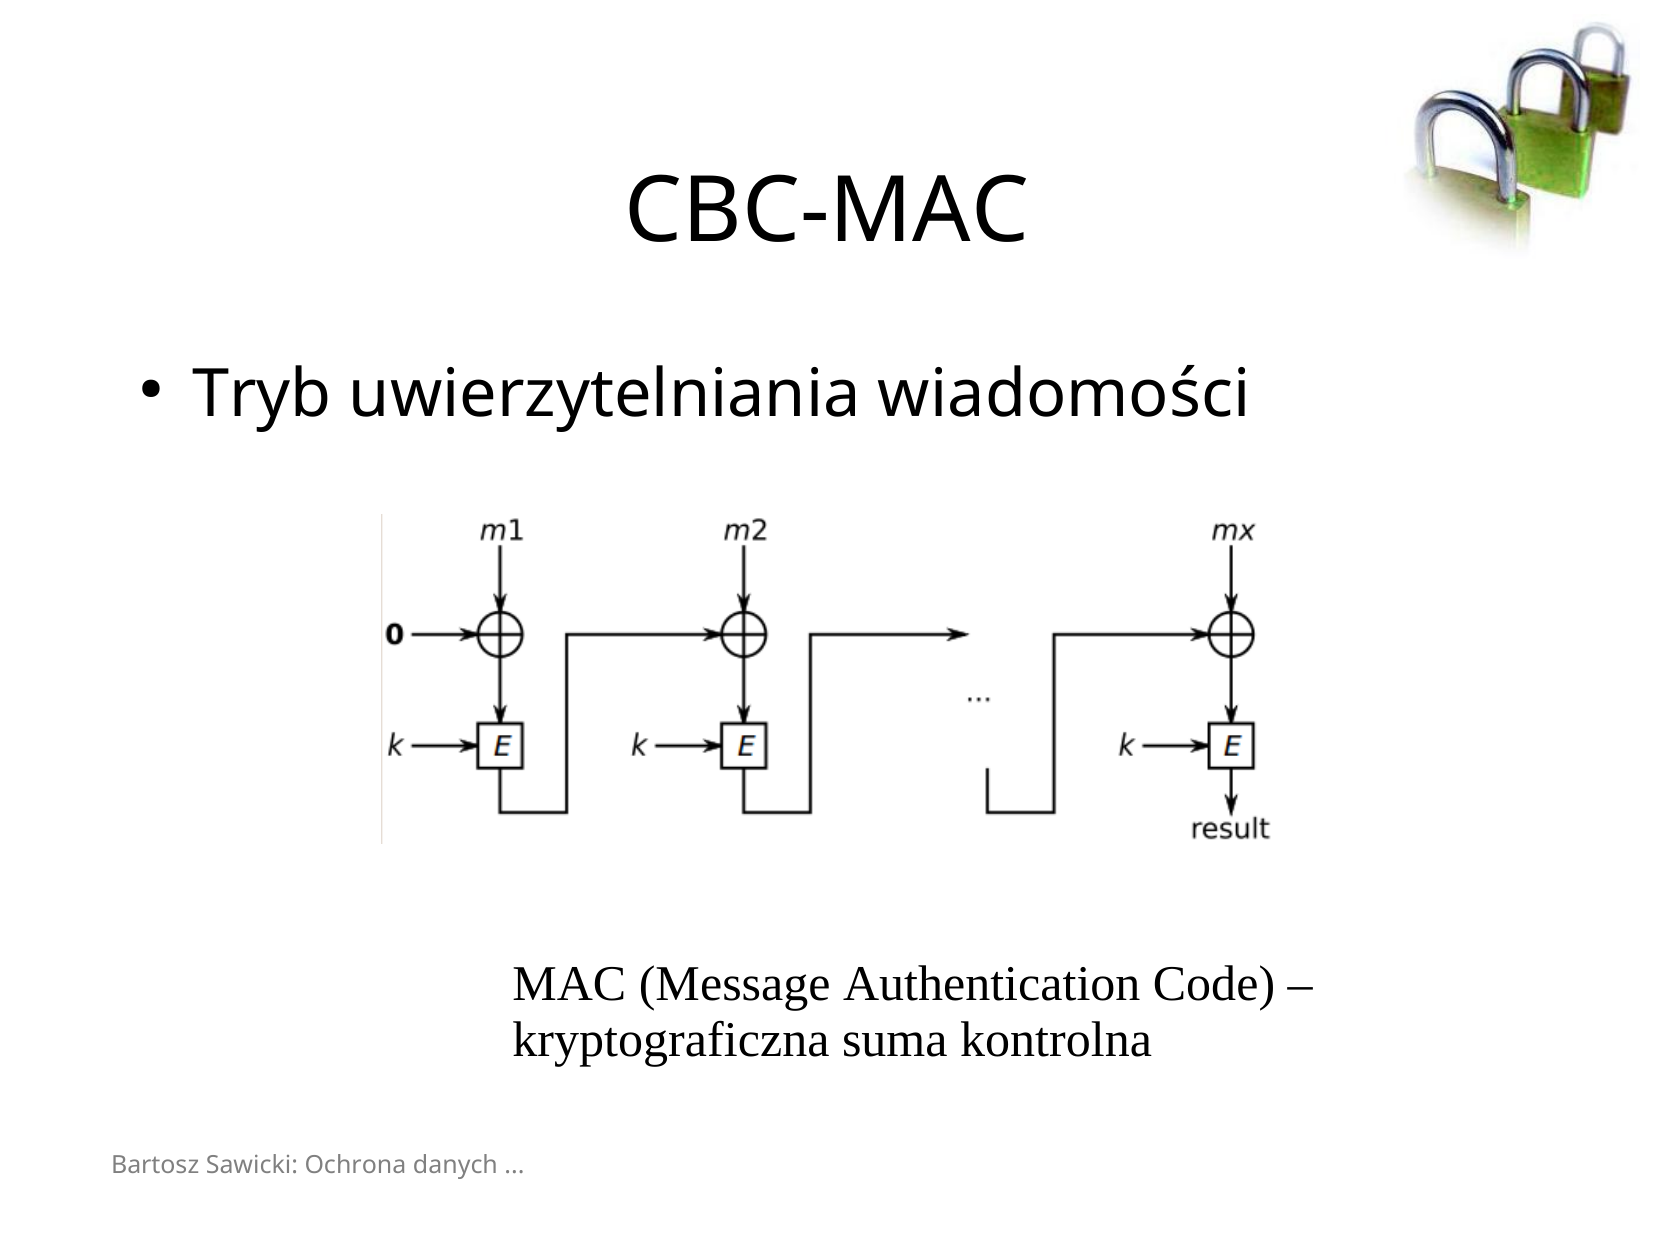

# CBC-MAC
Tryb uwierzytelniania wiadomości
MAC (Message Authentication Code) – 	 kryptograficzna suma kontrolna